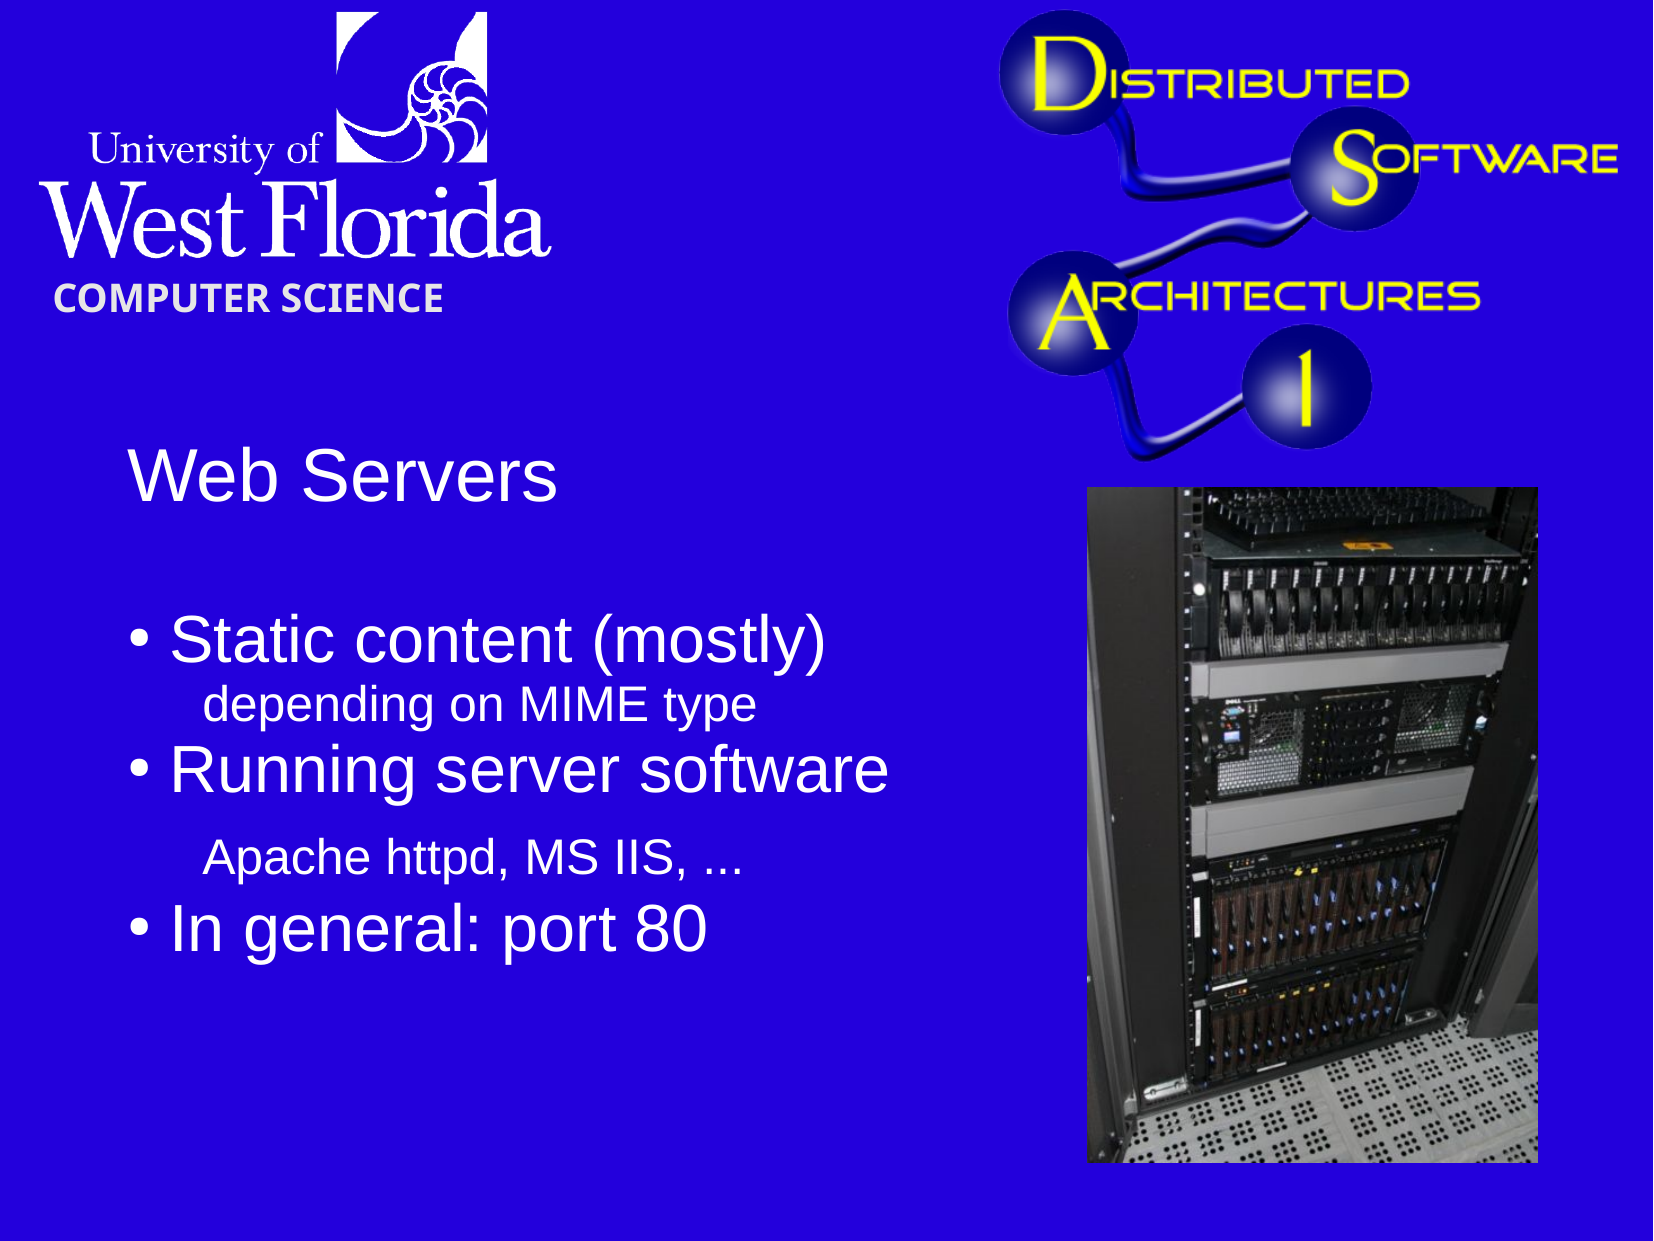

COMPUTER SCIENCE
Web Servers
 Static content (mostly)
	depending on MIME type
 Running server software
	Apache httpd, MS IIS, ...
 In general: port 80